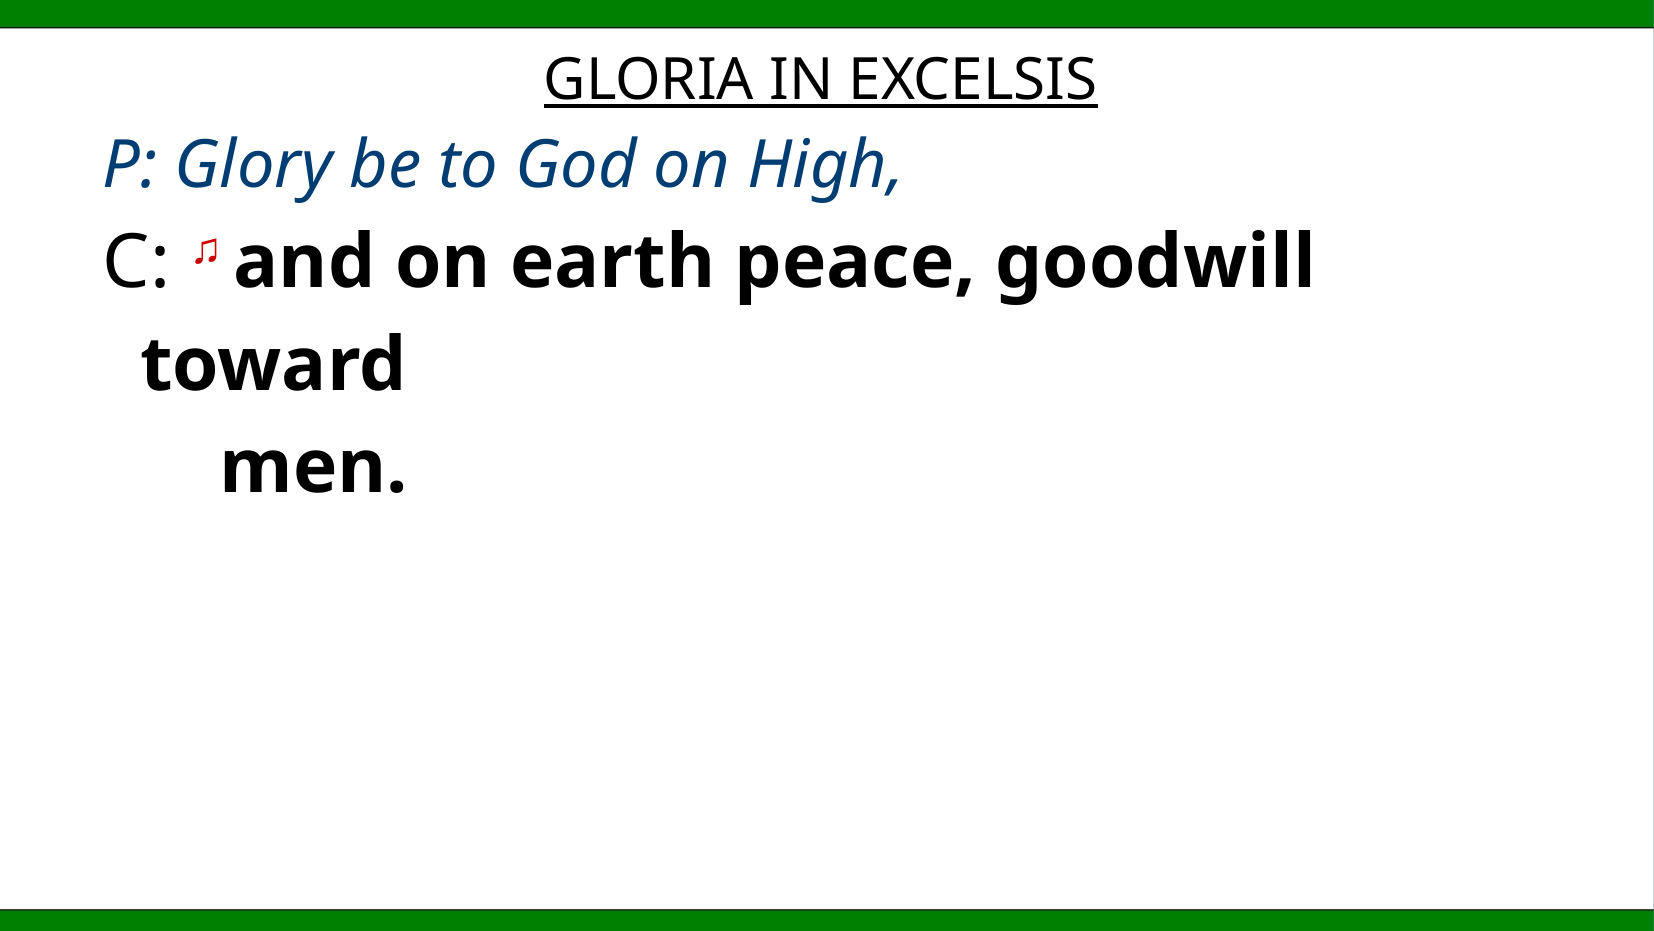

GLORIA IN EXCELSIS
P: Glory be to God on High,
C: ♫ and on earth peace, goodwill toward
 men.